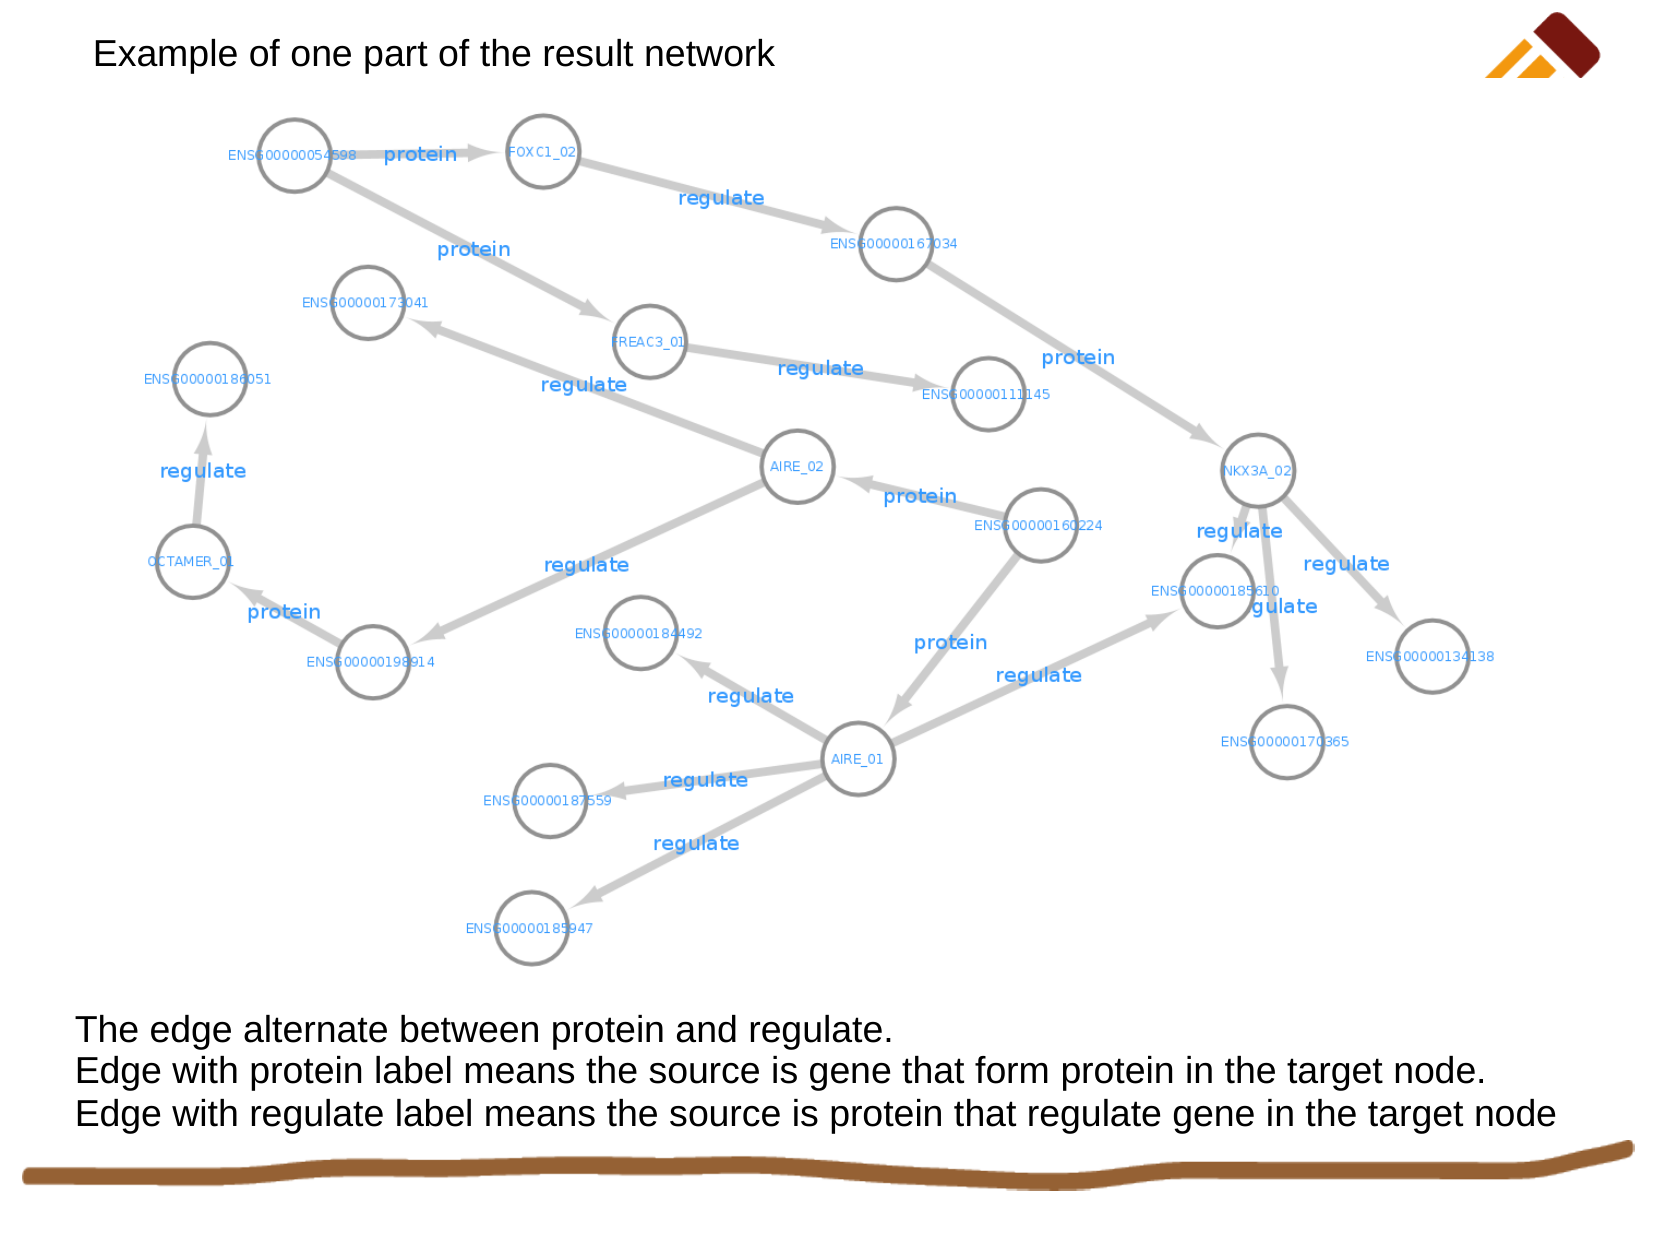

Example of one part of the result network
The edge alternate between protein and regulate.
Edge with protein label means the source is gene that form protein in the target node.
Edge with regulate label means the source is protein that regulate gene in the target node